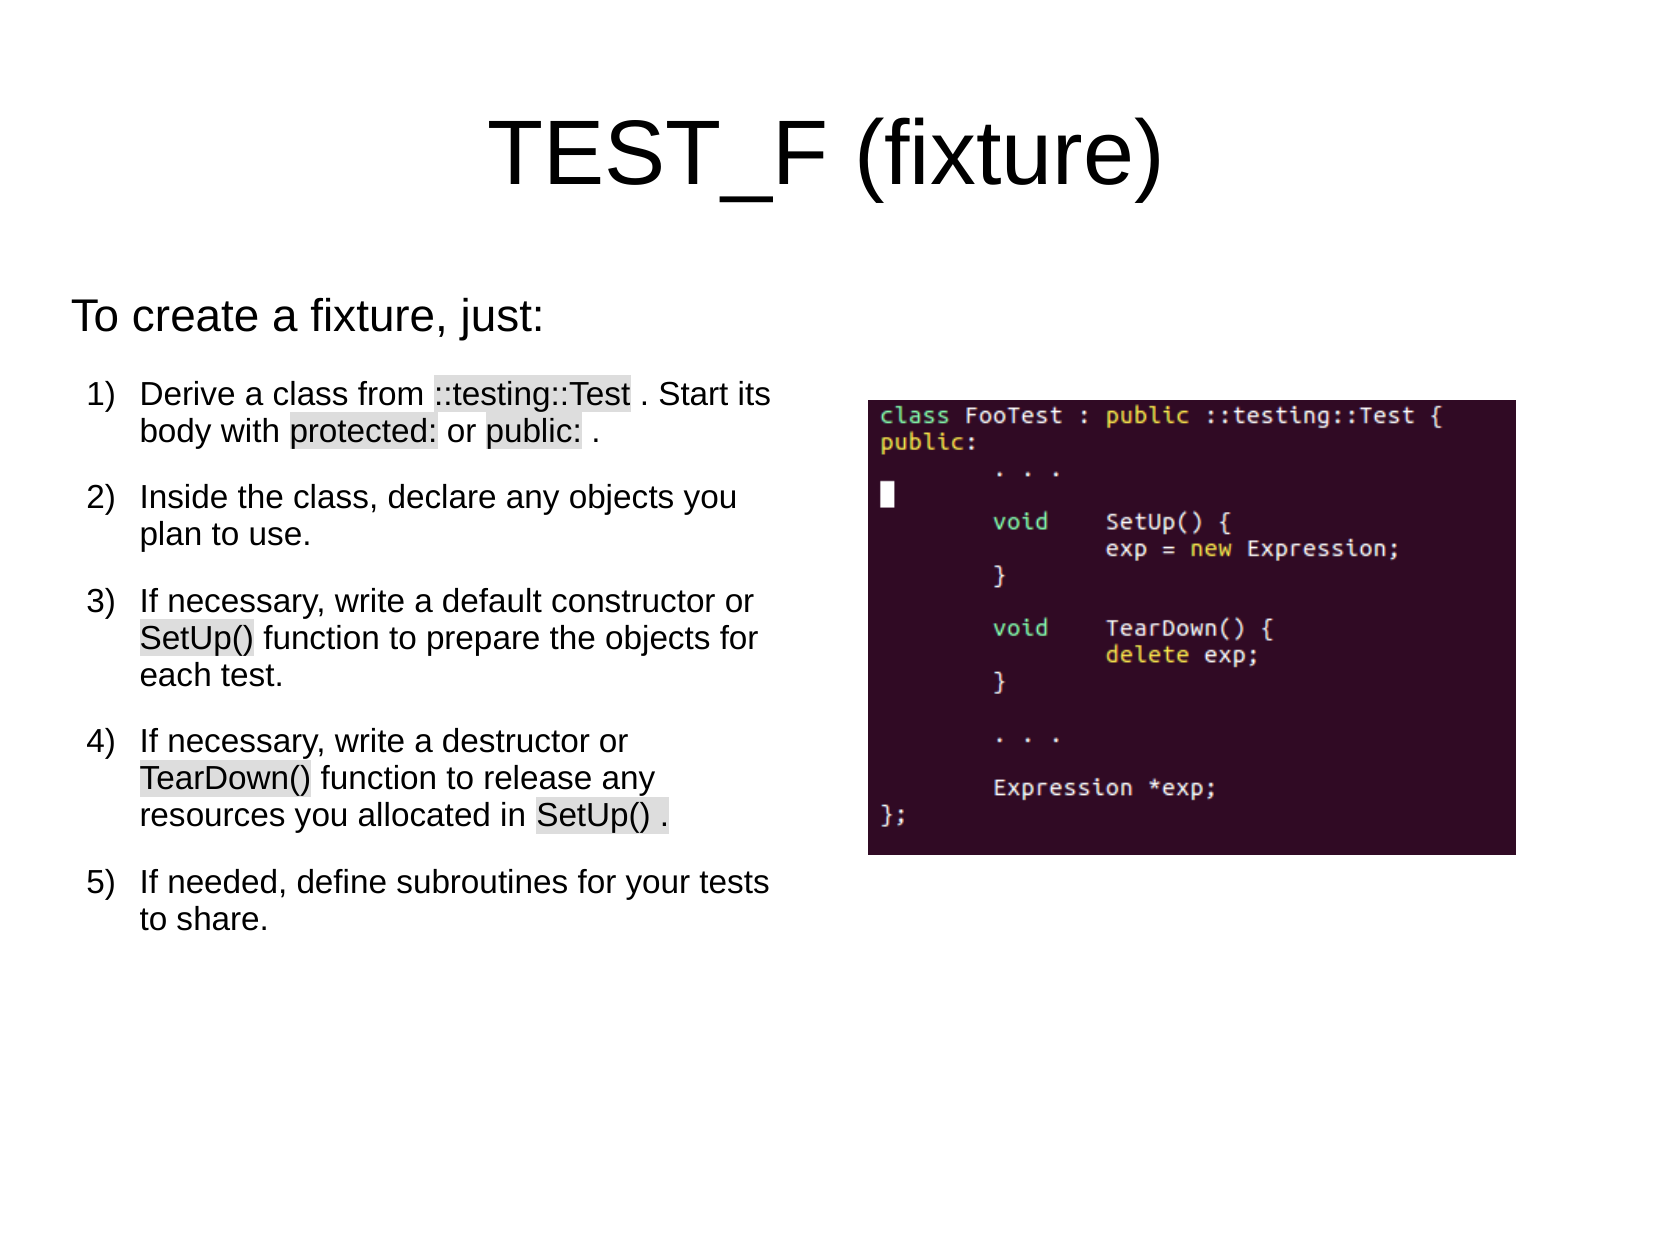

# TEST_F (fixture)
To create a fixture, just:
Derive a class from ::testing::Test . Start its body with protected: or public: .
Inside the class, declare any objects you plan to use.
If necessary, write a default constructor or SetUp() function to prepare the objects for each test.
If necessary, write a destructor or TearDown() function to release any resources you allocated in SetUp() .
If needed, define subroutines for your tests to share.